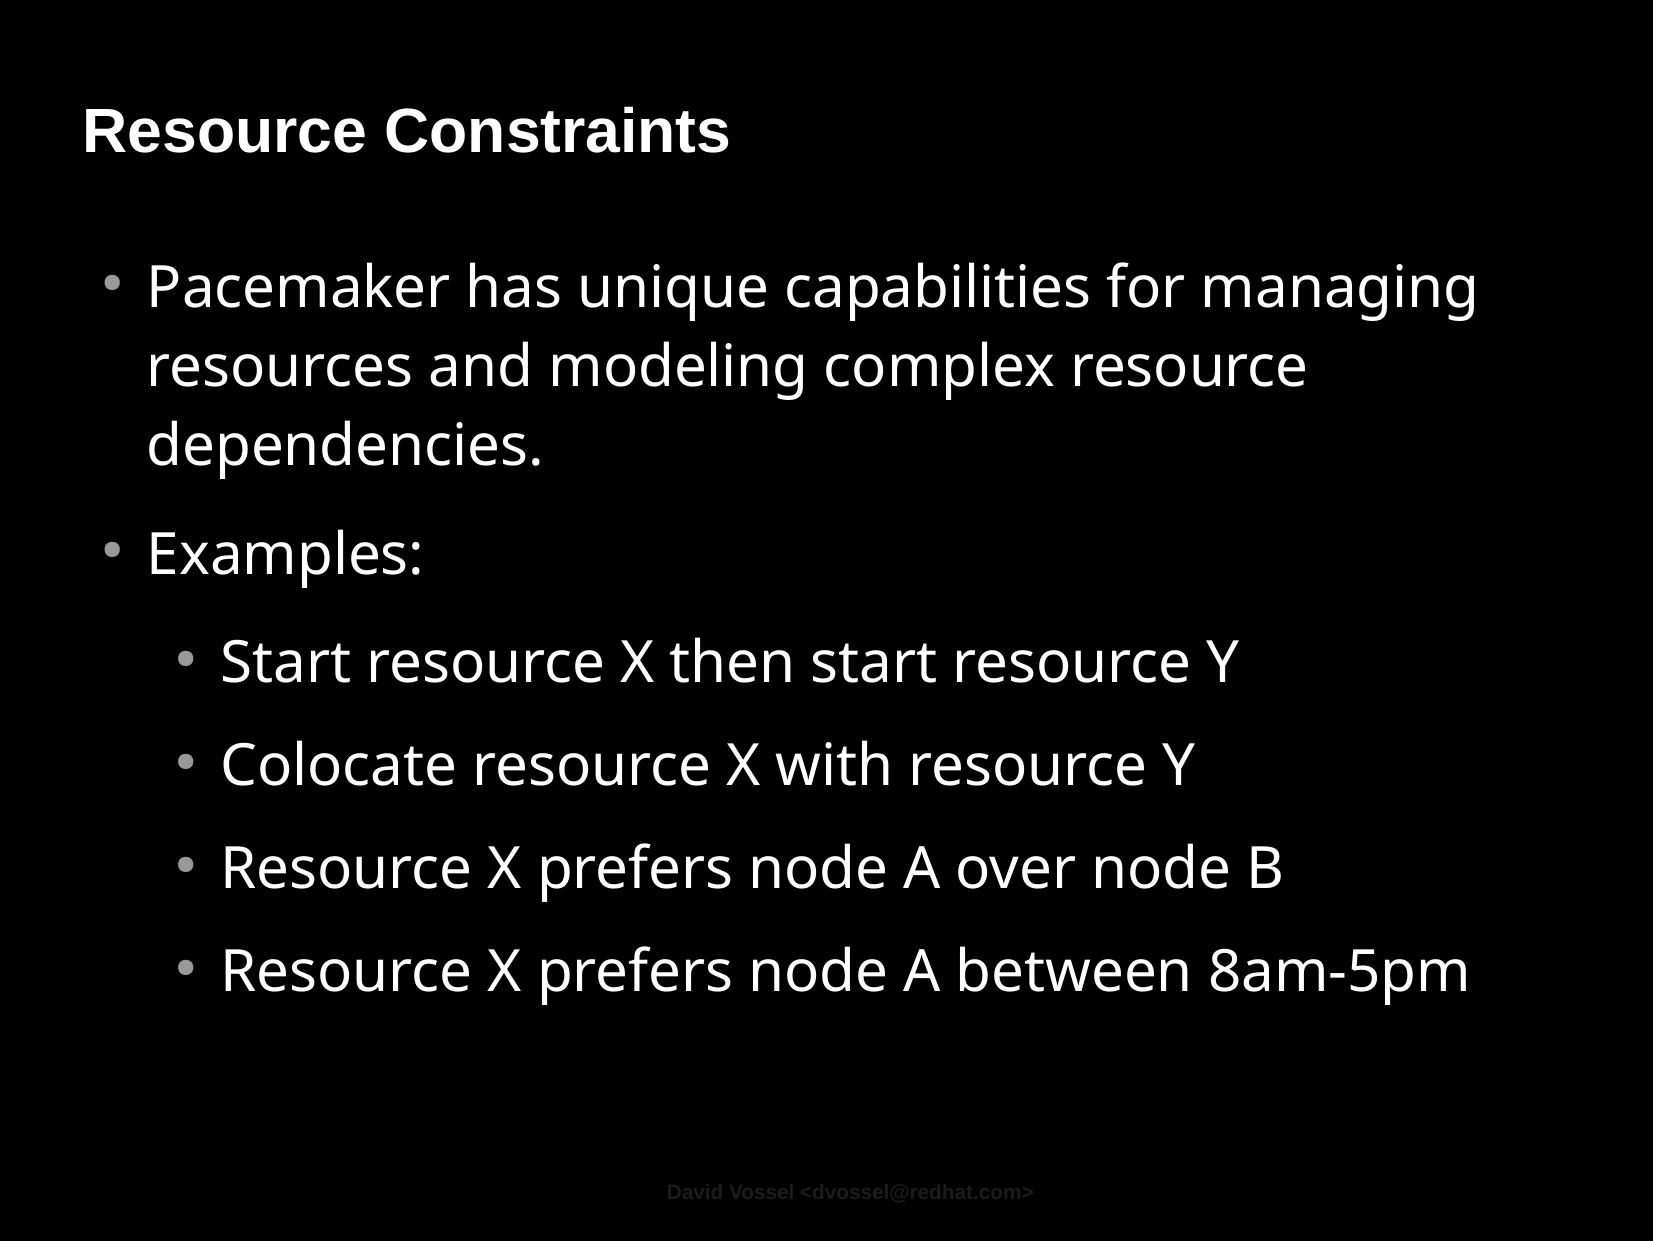

# Resource Constraints
Pacemaker has unique capabilities for managing resources and modeling complex resource dependencies.
Examples:
Start resource X then start resource Y
Colocate resource X with resource Y
Resource X prefers node A over node B
Resource X prefers node A between 8am-5pm